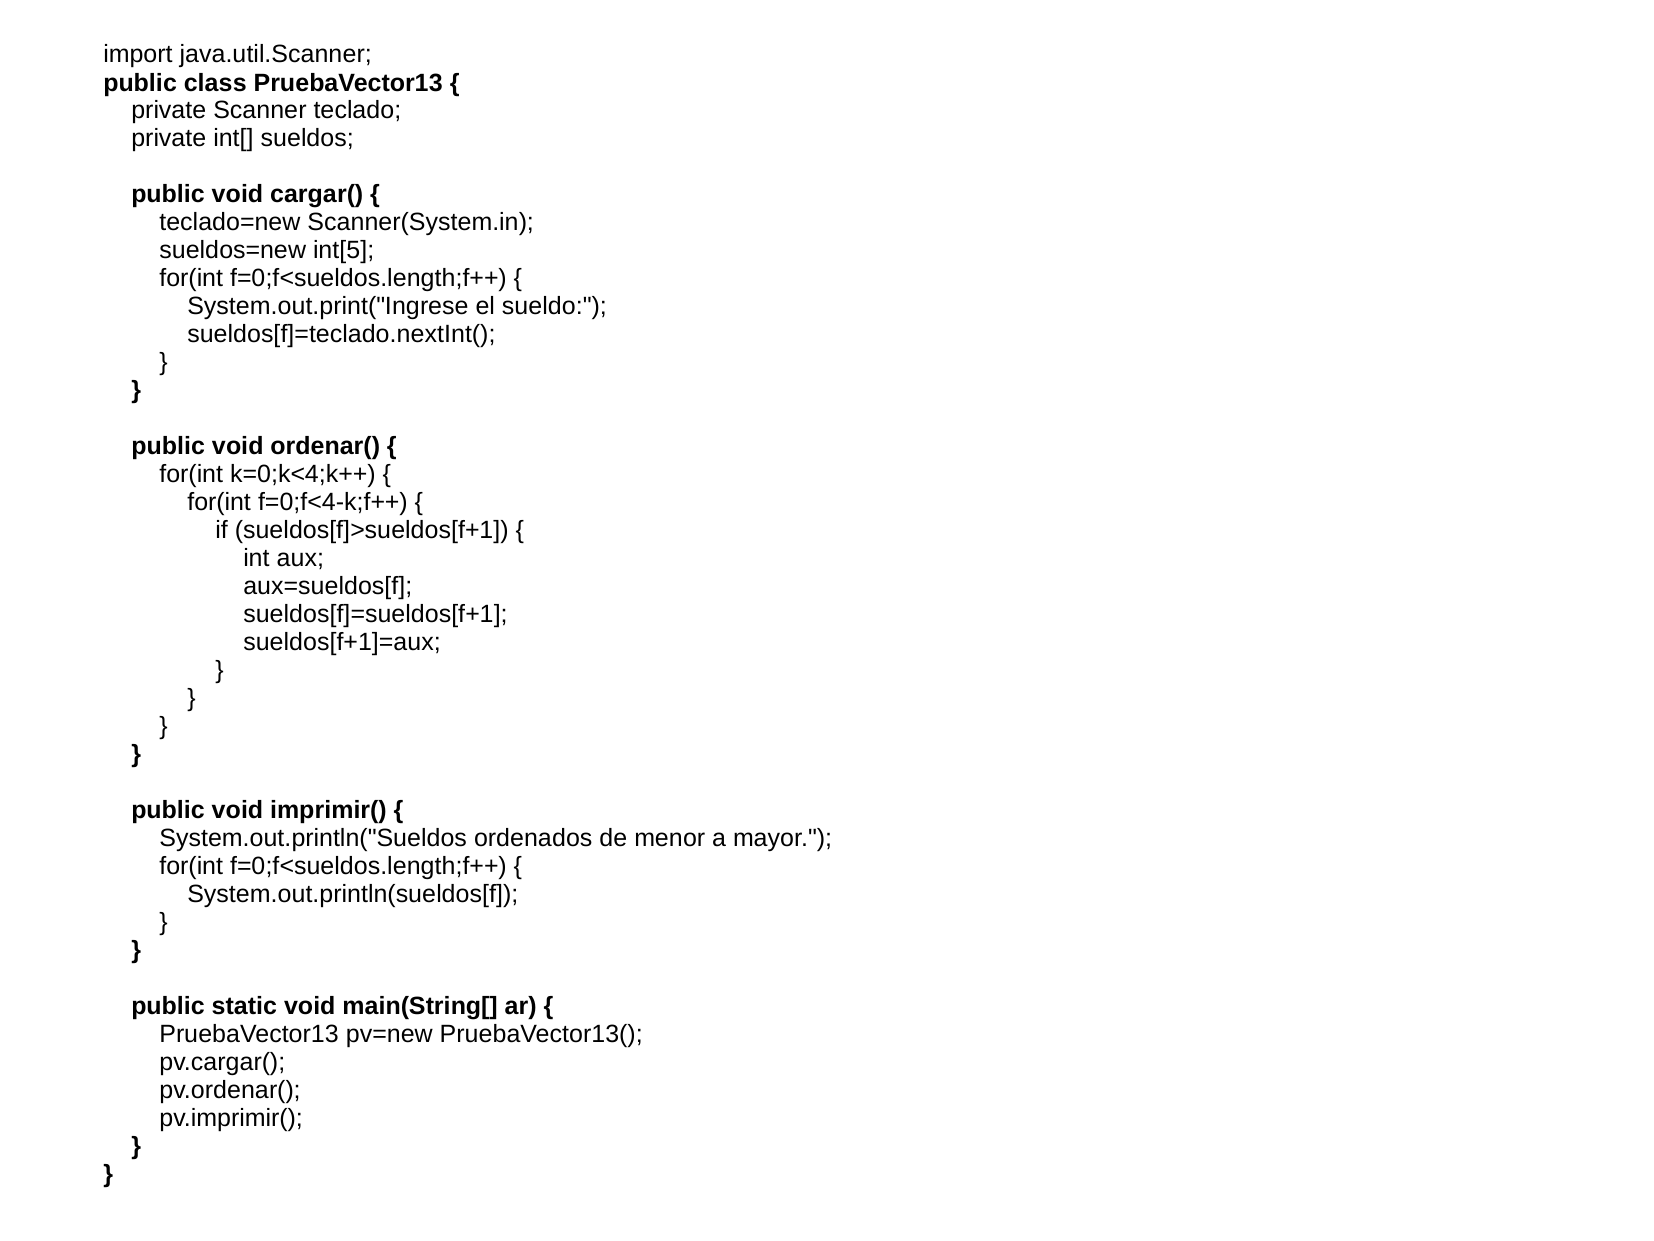

import java.util.Scanner;
public class PruebaVector13 {
 private Scanner teclado;
 private int[] sueldos;
 public void cargar() {
 teclado=new Scanner(System.in);
 sueldos=new int[5];
 for(int f=0;f<sueldos.length;f++) {
 System.out.print("Ingrese el sueldo:");
 sueldos[f]=teclado.nextInt();
 }
 }
 public void ordenar() {
 for(int k=0;k<4;k++) {
 for(int f=0;f<4-k;f++) {
 if (sueldos[f]>sueldos[f+1]) {
 int aux;
 aux=sueldos[f];
 sueldos[f]=sueldos[f+1];
 sueldos[f+1]=aux;
 }
 }
 }
 }
 public void imprimir() {
 System.out.println("Sueldos ordenados de menor a mayor.");
 for(int f=0;f<sueldos.length;f++) {
 System.out.println(sueldos[f]);
 }
 }
 public static void main(String[] ar) {
 PruebaVector13 pv=new PruebaVector13();
 pv.cargar();
 pv.ordenar();
 pv.imprimir();
 }
}